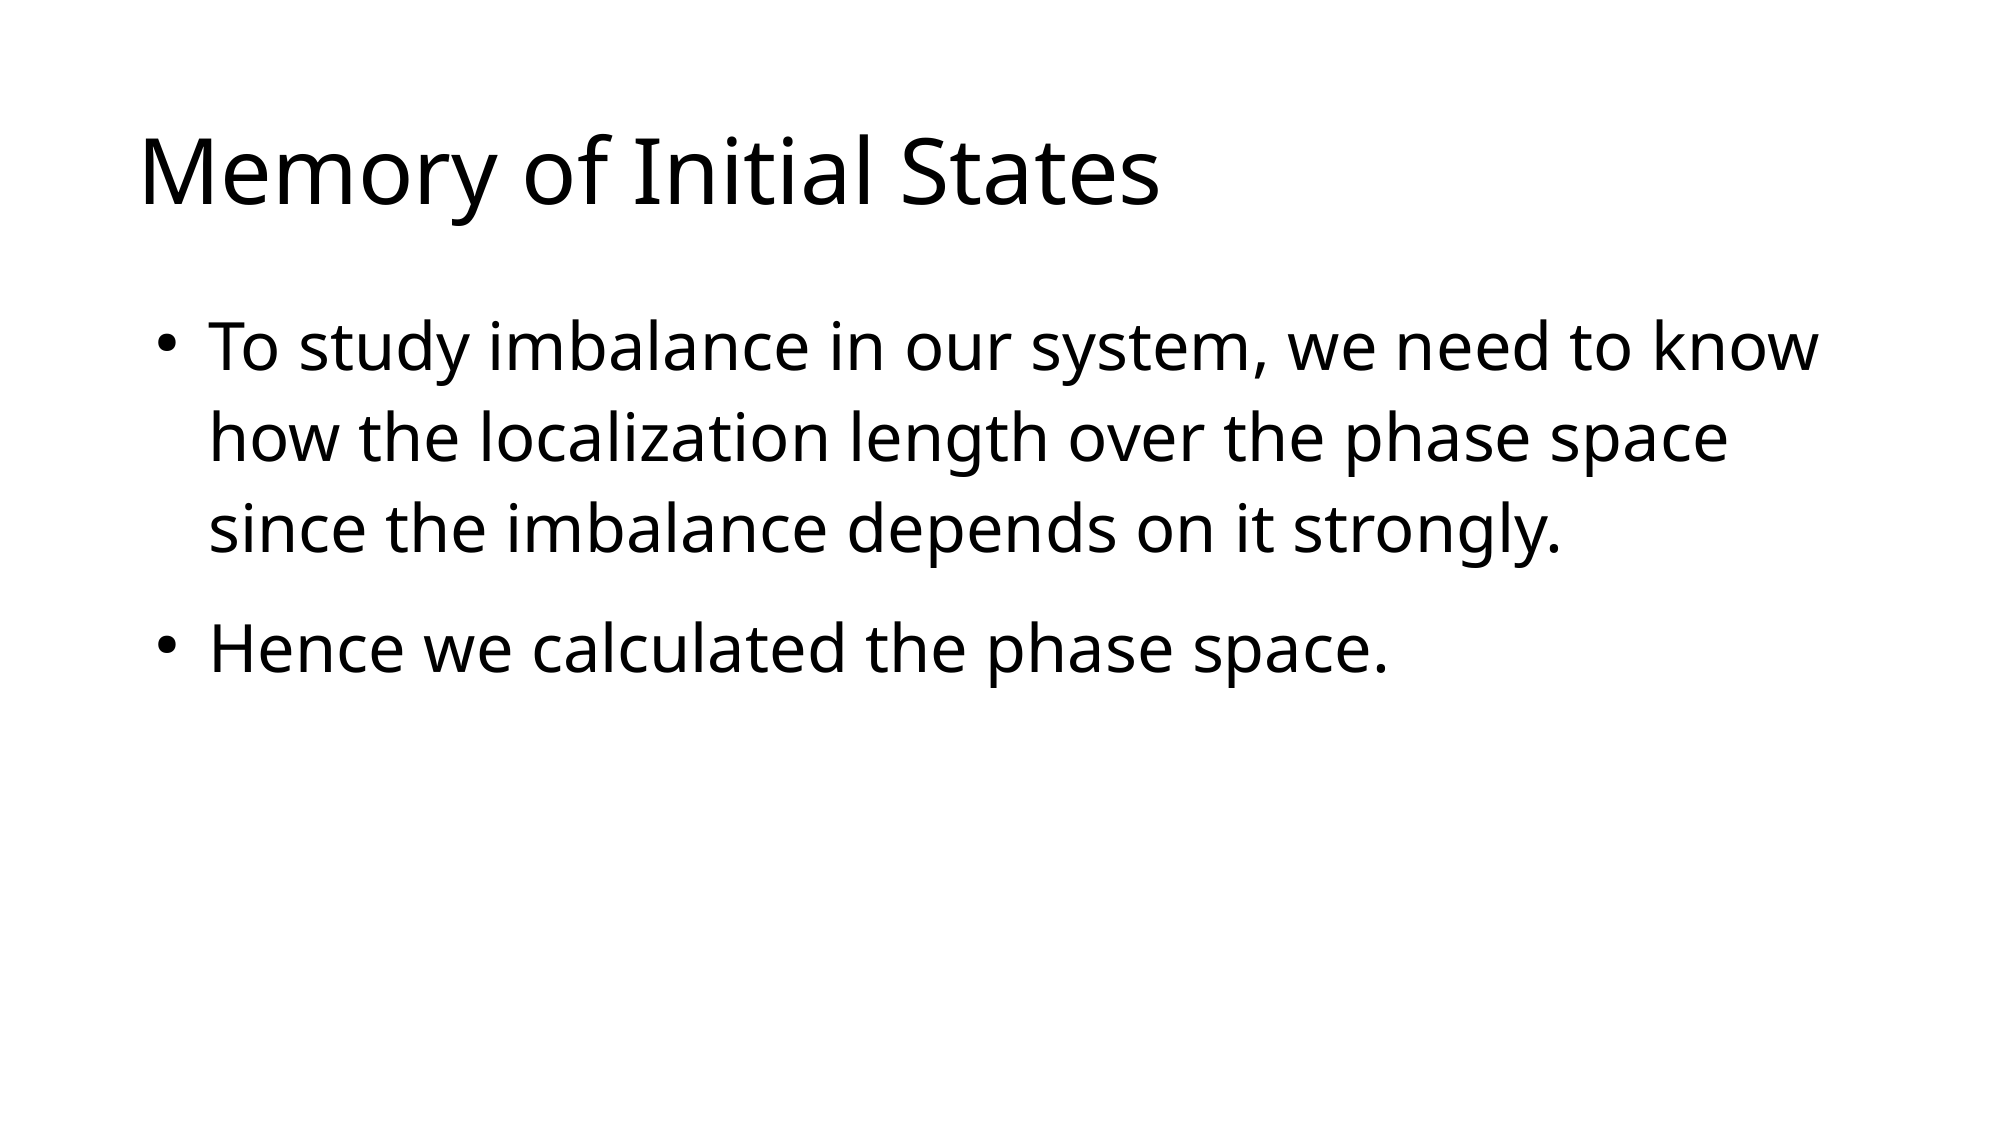

# Memory of Initial States
To study imbalance in our system, we need to know how the localization length over the phase space since the imbalance depends on it strongly.
Hence we calculated the phase space.